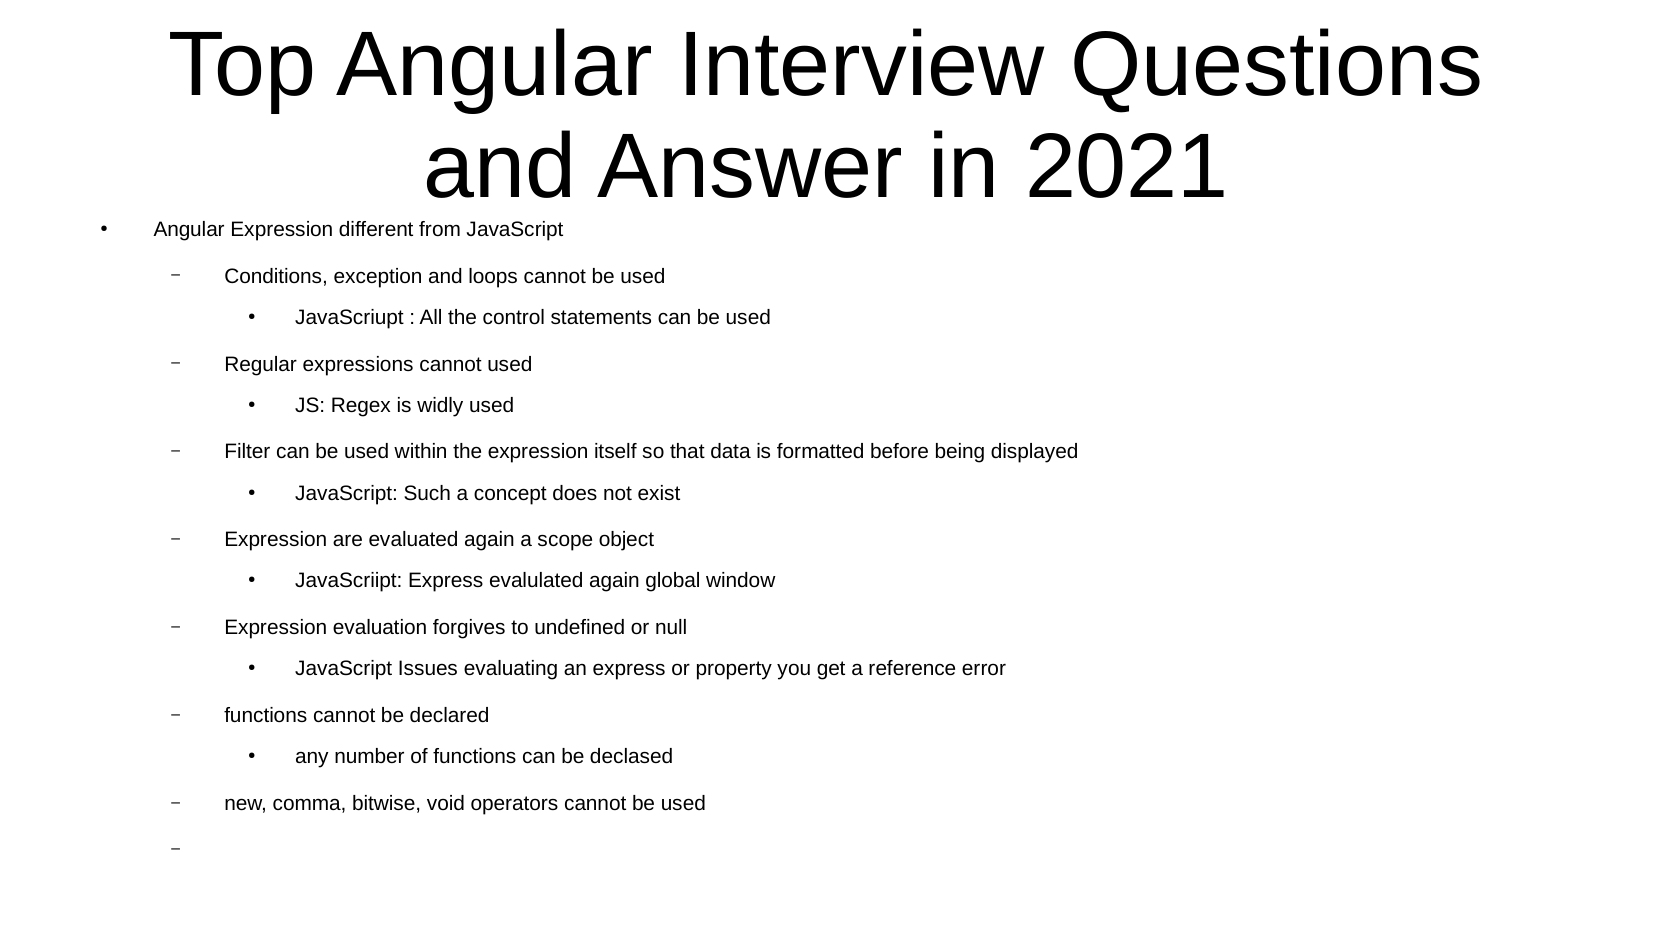

# Top Angular Interview Questions and Answer in 2021
Angular Expression different from JavaScript
Conditions, exception and loops cannot be used
JavaScriupt : All the control statements can be used
Regular expressions cannot used
JS: Regex is widly used
Filter can be used within the expression itself so that data is formatted before being displayed
JavaScript: Such a concept does not exist
Expression are evaluated again a scope object
JavaScriipt: Express evalulated again global window
Expression evaluation forgives to undefined or null
JavaScript Issues evaluating an express or property you get a reference error
functions cannot be declared
any number of functions can be declased
new, comma, bitwise, void operators cannot be used